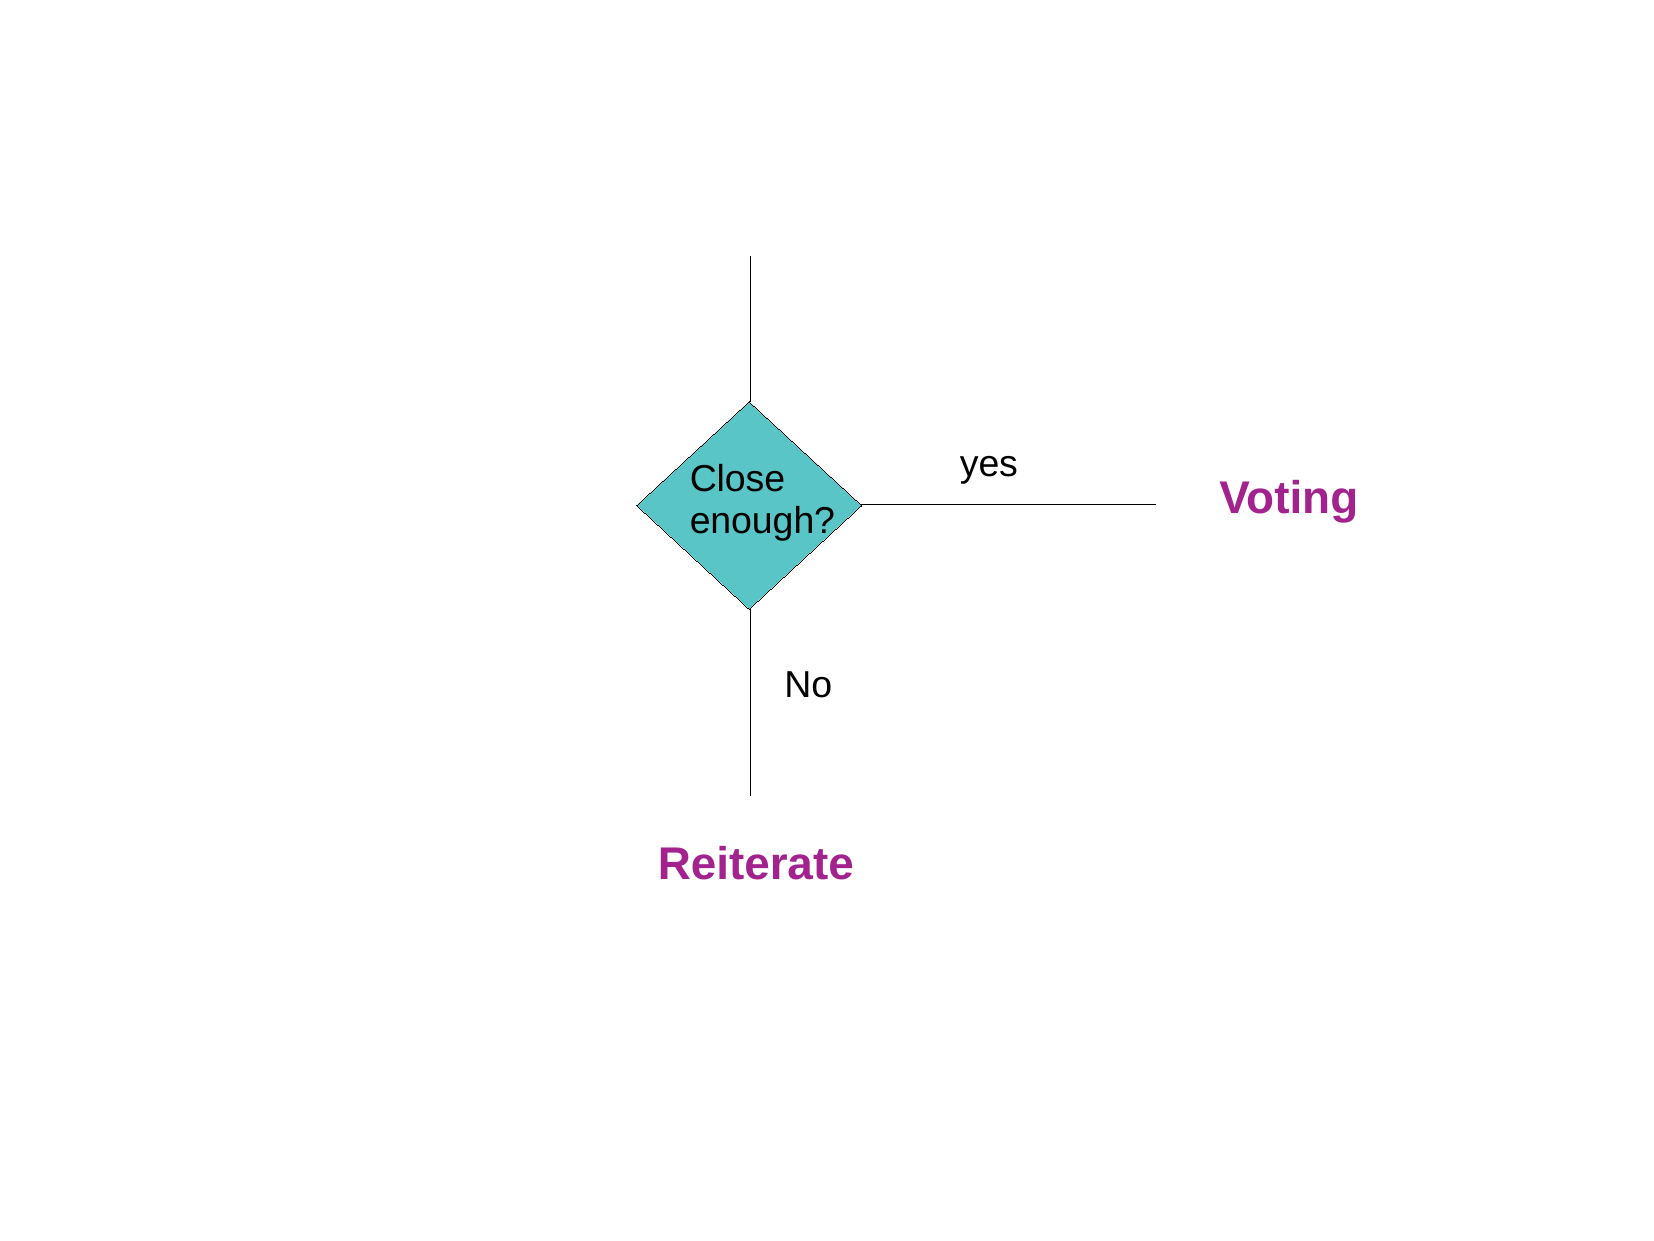

#
yes
Close enough?
Voting
No
Reiterate